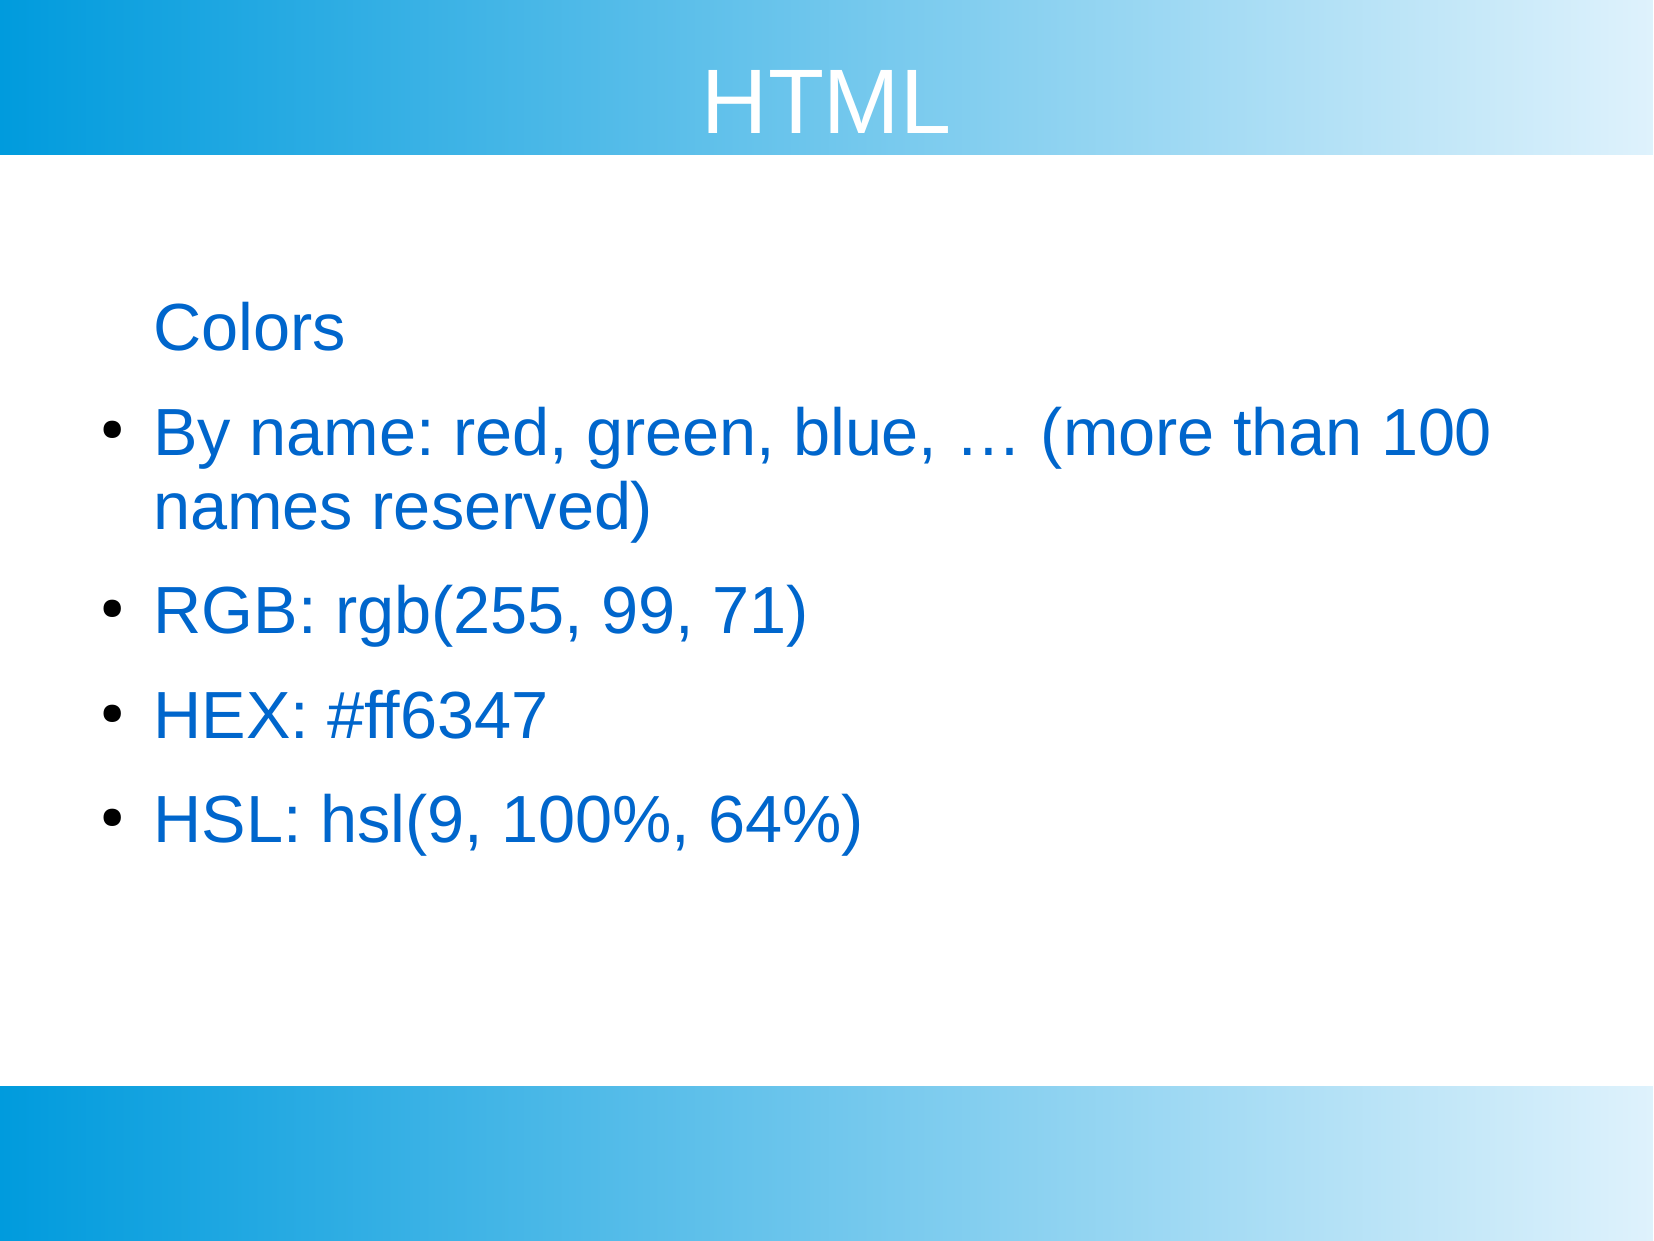

# HTML
Colors
By name: red, green, blue, … (more than 100 names reserved)
RGB: rgb(255, 99, 71)
HEX: #ff6347
HSL: hsl(9, 100%, 64%)